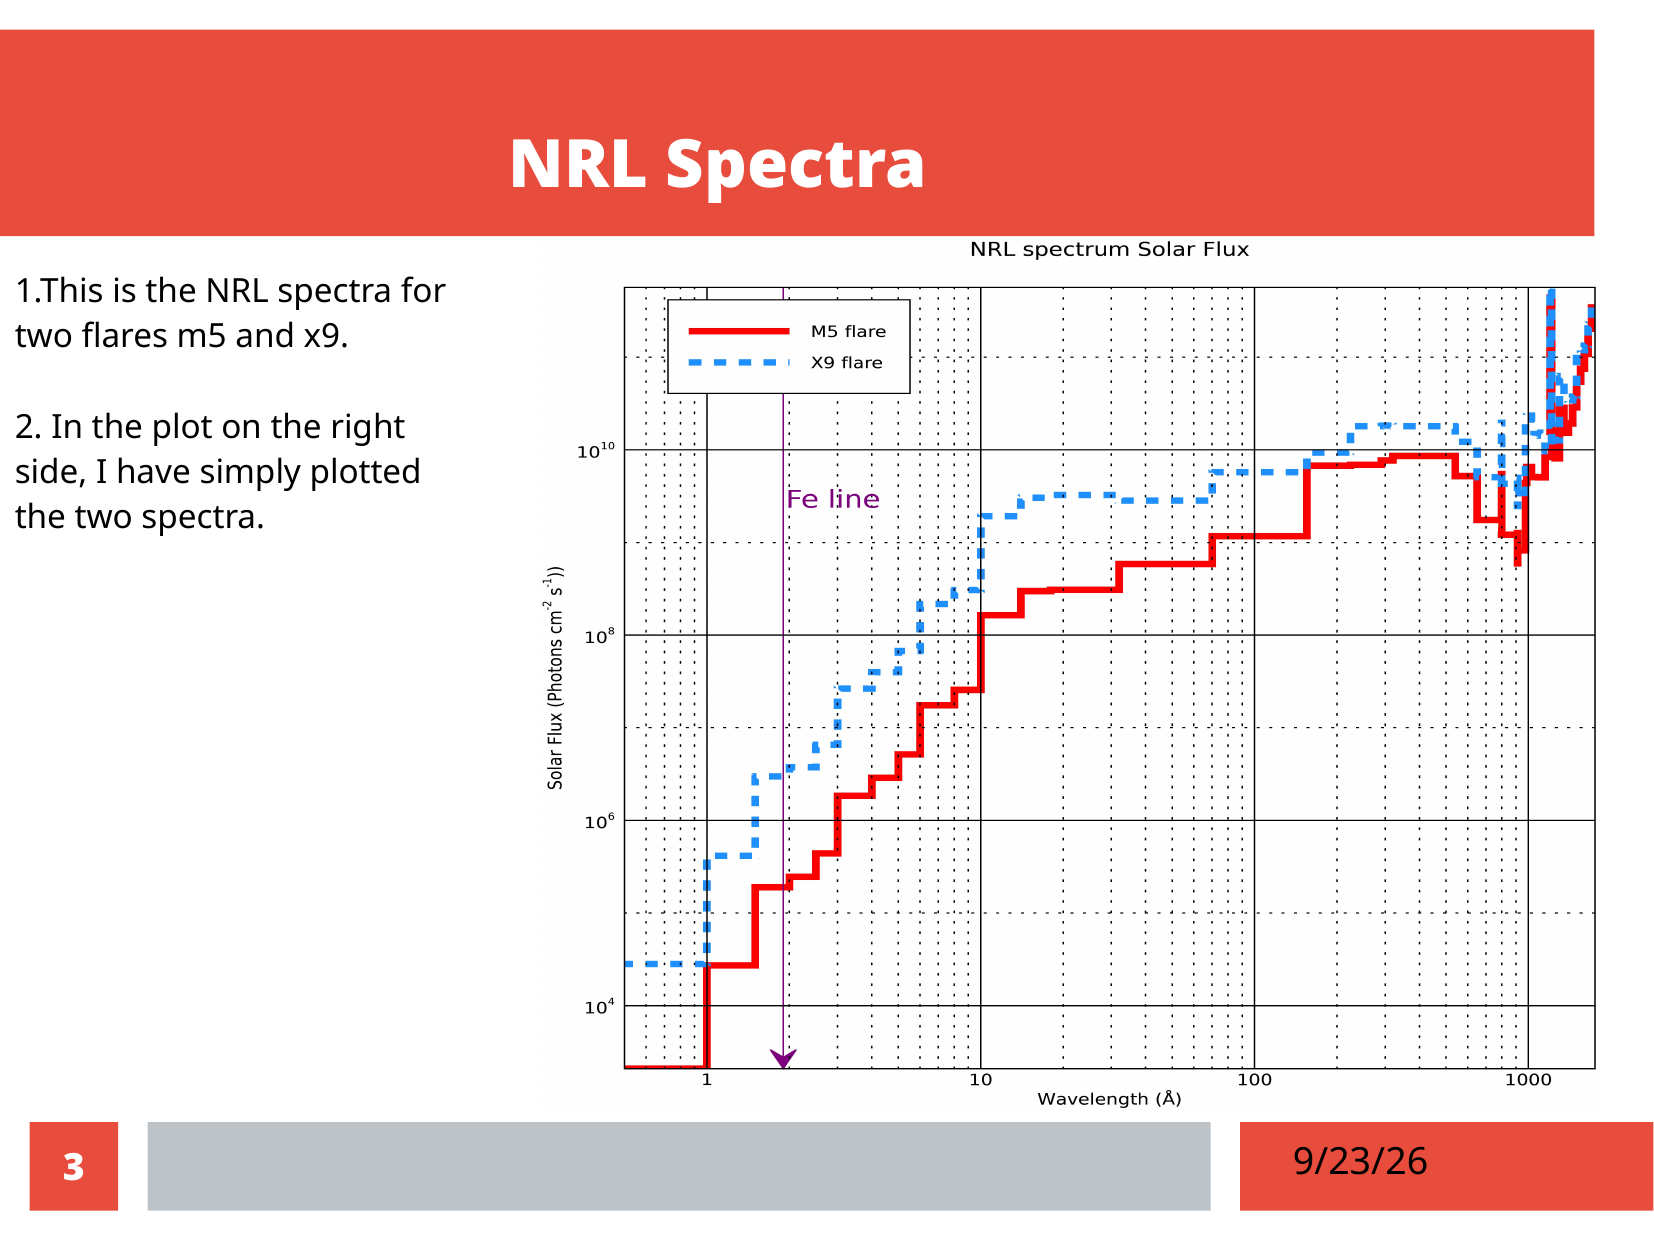

# NRL Spectra
1.This is the NRL spectra for two flares m5 and x9.
2. In the plot on the right side, I have simply plotted the two spectra.
3